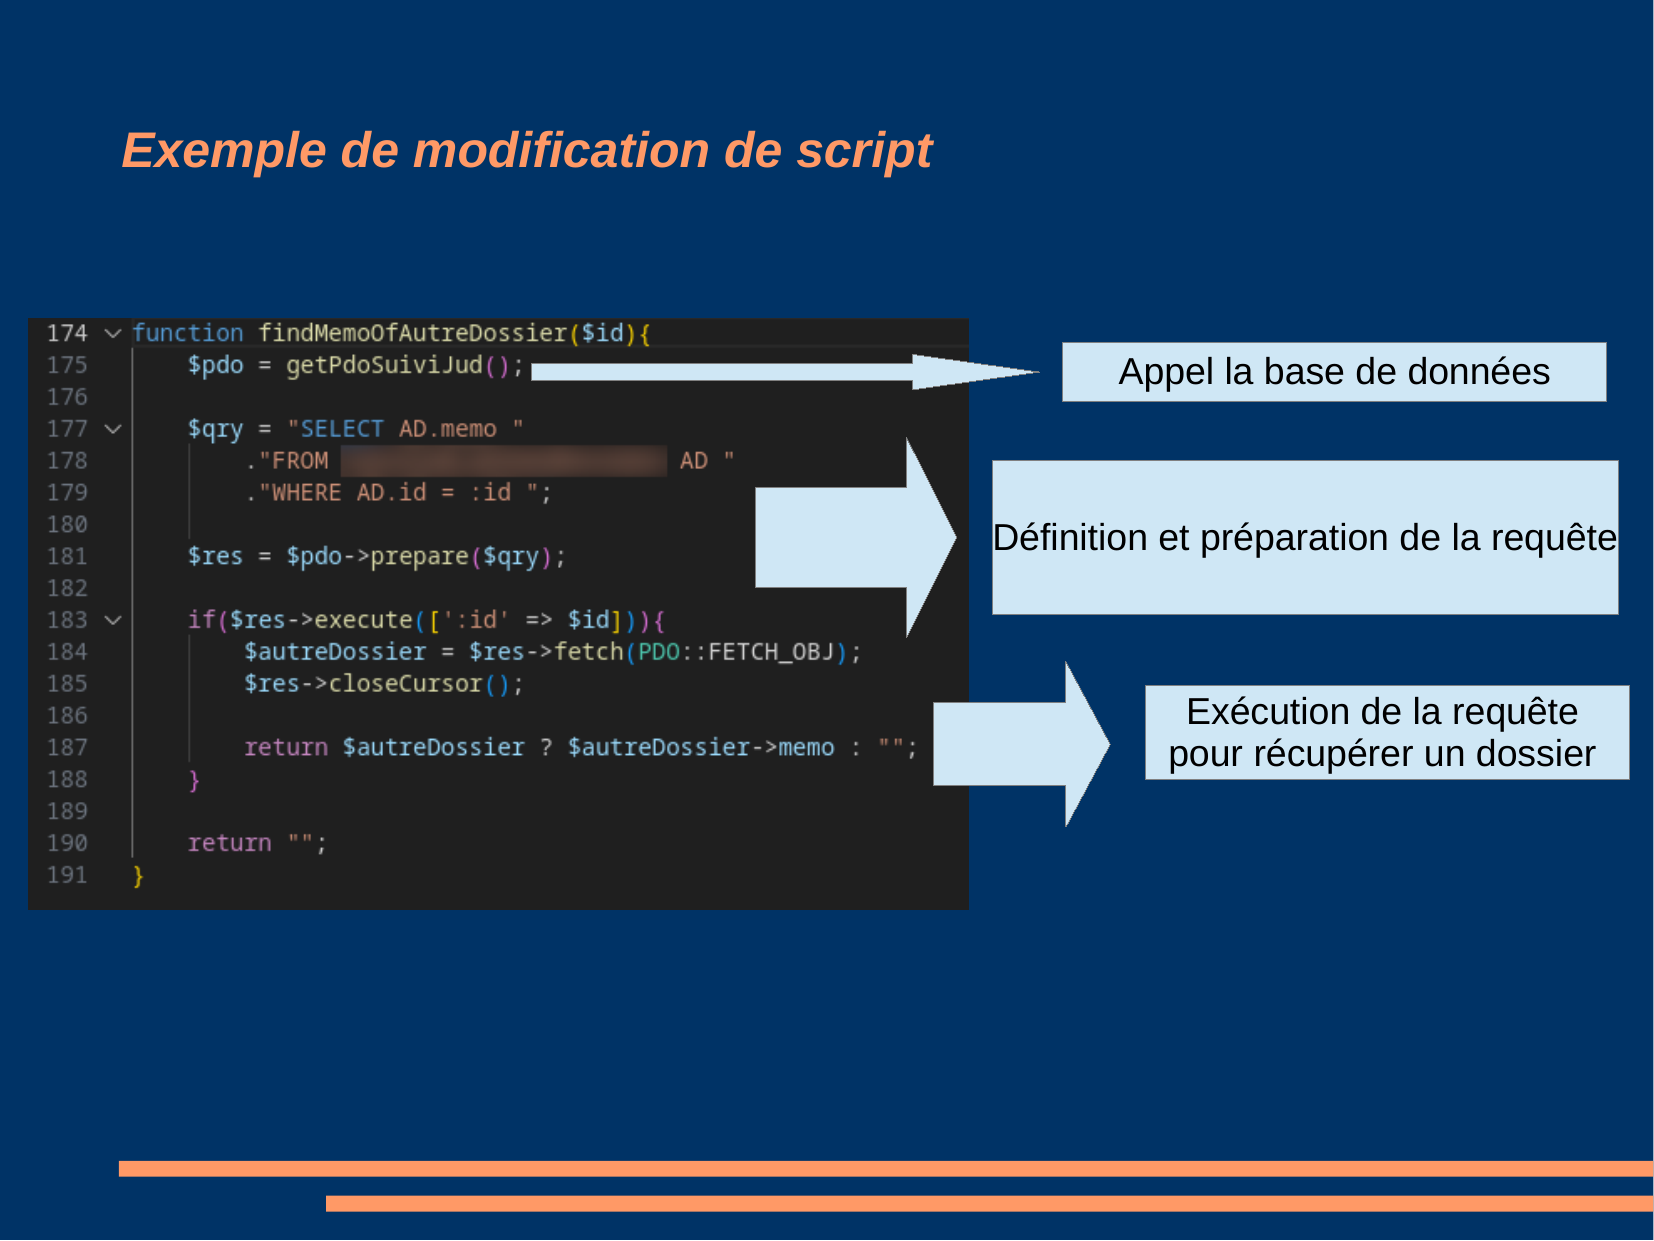

# Exemple de modification de script
Appel la base de données
Définition et préparation de la requête
Exécution de la requête
pour récupérer un dossier